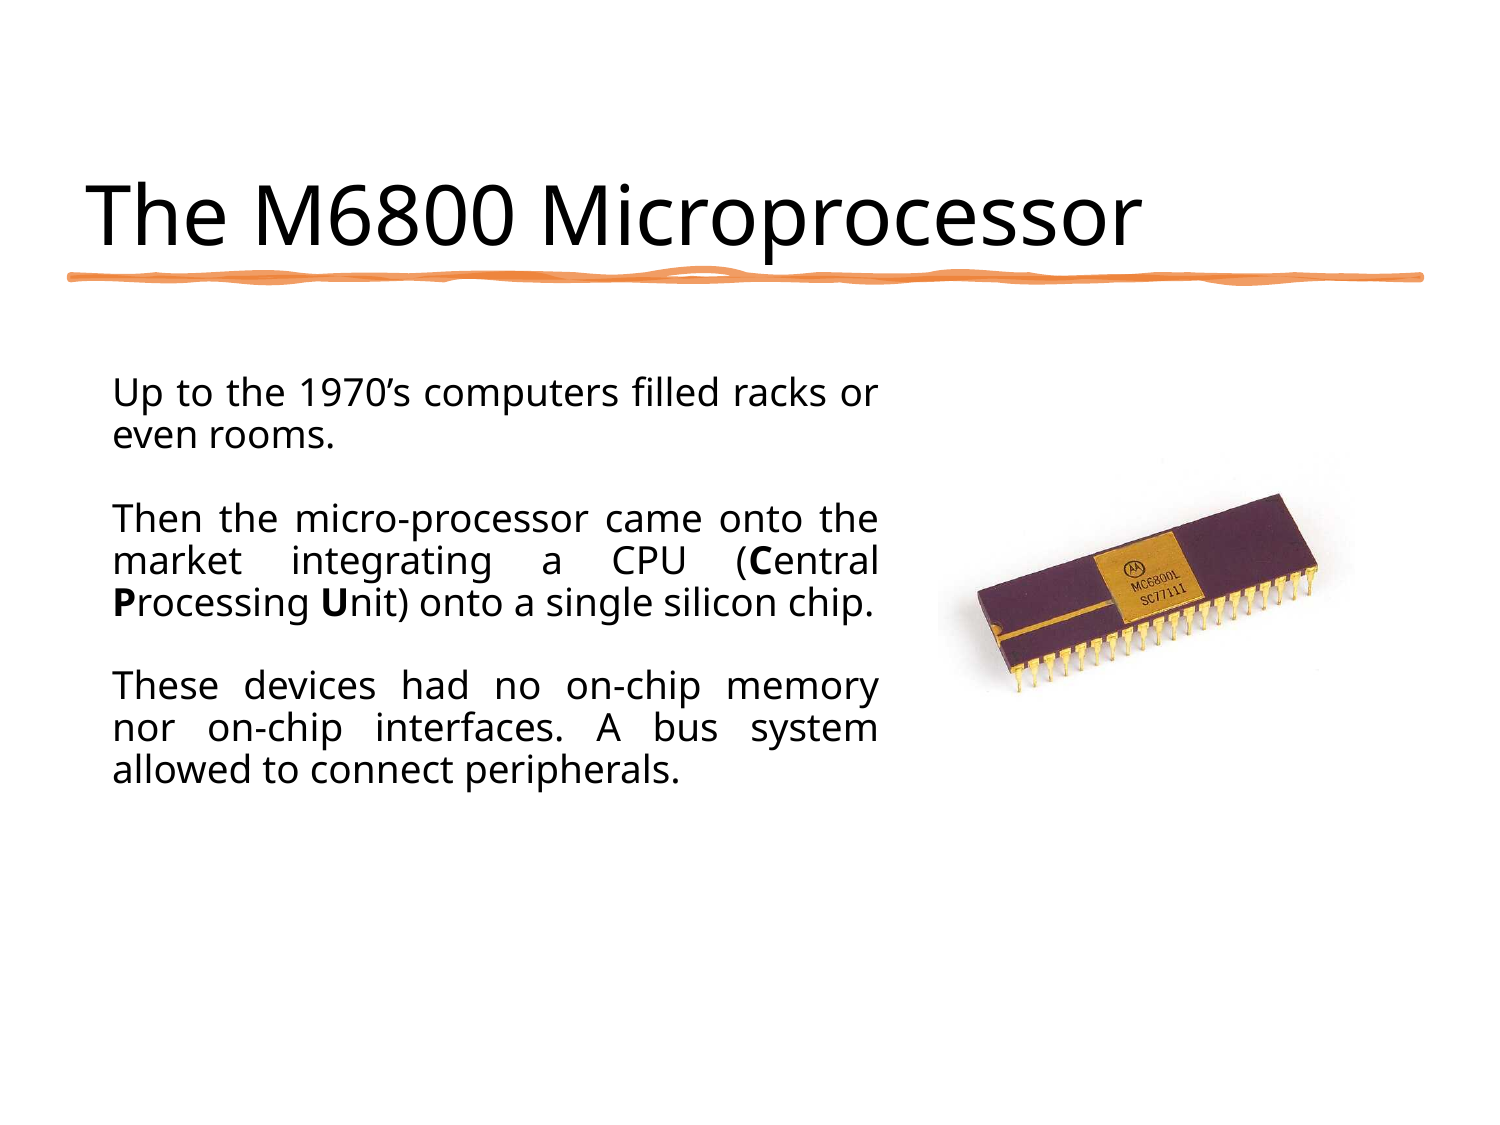

# The M6800 Microprocessor
Up to the 1970’s computers filled racks or even rooms.
Then the micro-processor came onto the market integrating a CPU (Central Processing Unit) onto a single silicon chip.
These devices had no on-chip memory nor on-chip interfaces. A bus system allowed to connect peripherals.